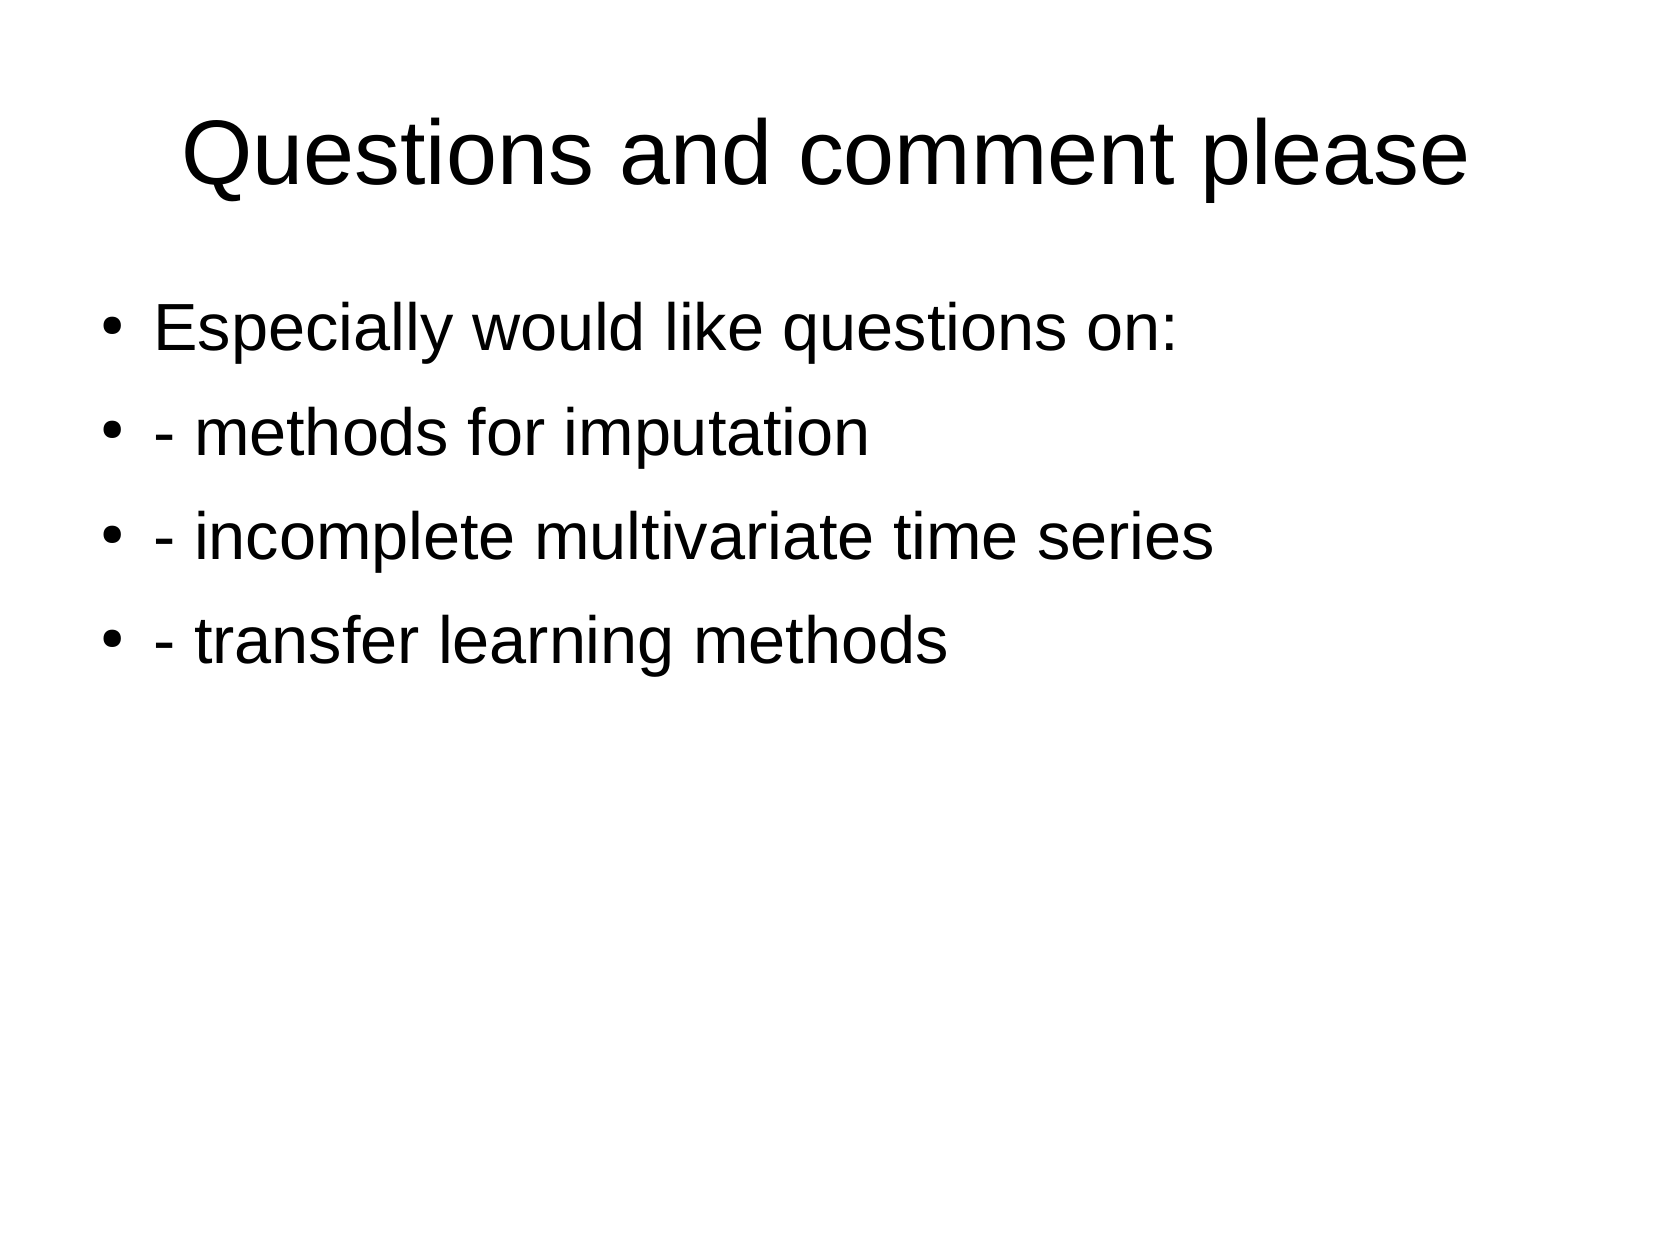

# Questions and comment please
Especially would like questions on:
- methods for imputation
- incomplete multivariate time series
- transfer learning methods